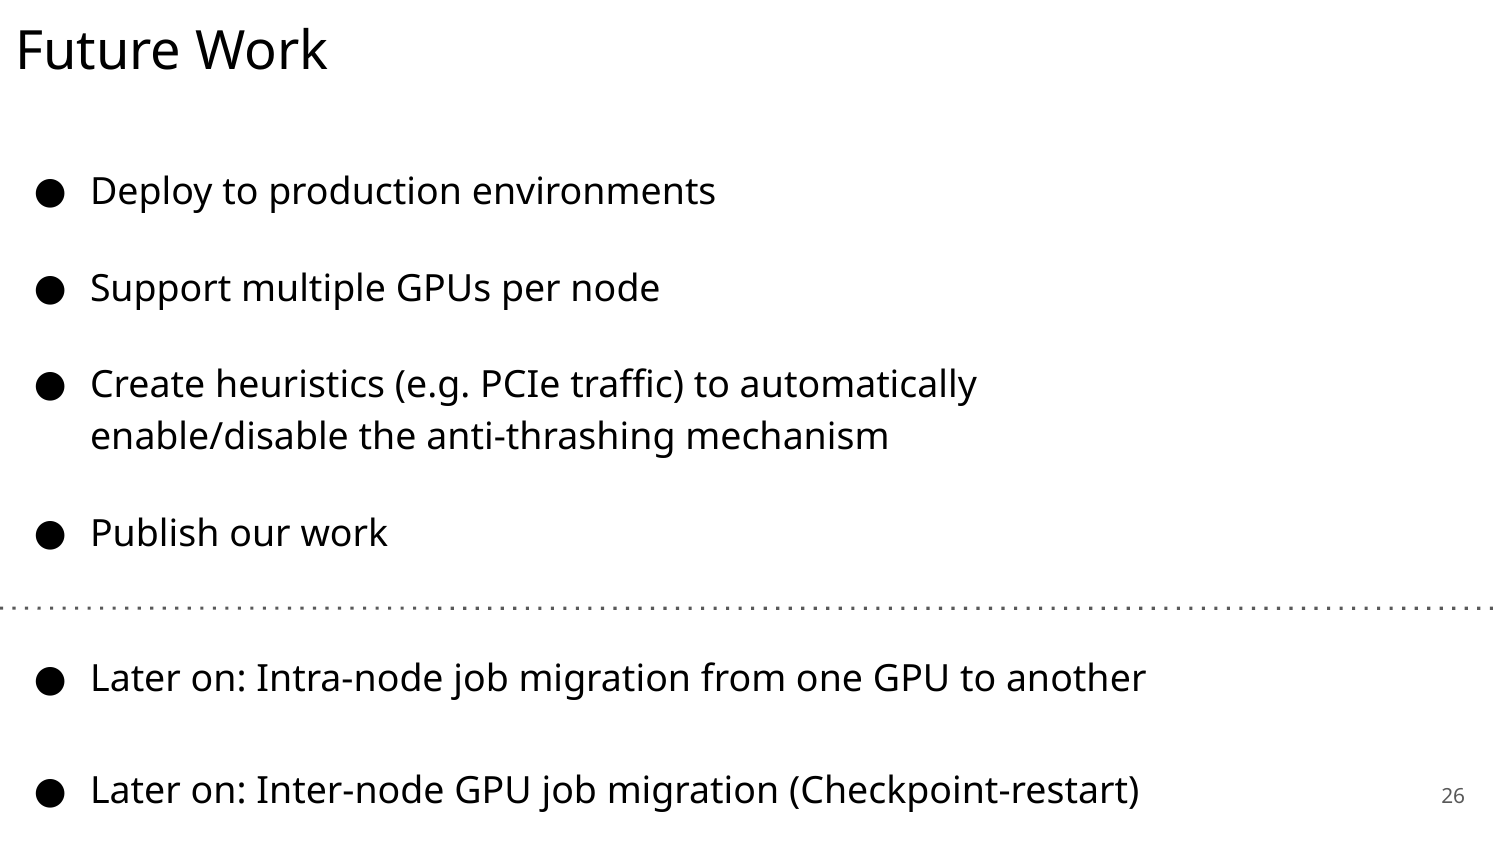

Future Work
Deploy to production environments
Support multiple GPUs per node
Create heuristics (e.g. PCIe traffic) to automatically enable/disable the anti-thrashing mechanism
Publish our work
Later on: Intra-node job migration from one GPU to another
Later on: Inter-node GPU job migration (Checkpoint-restart)